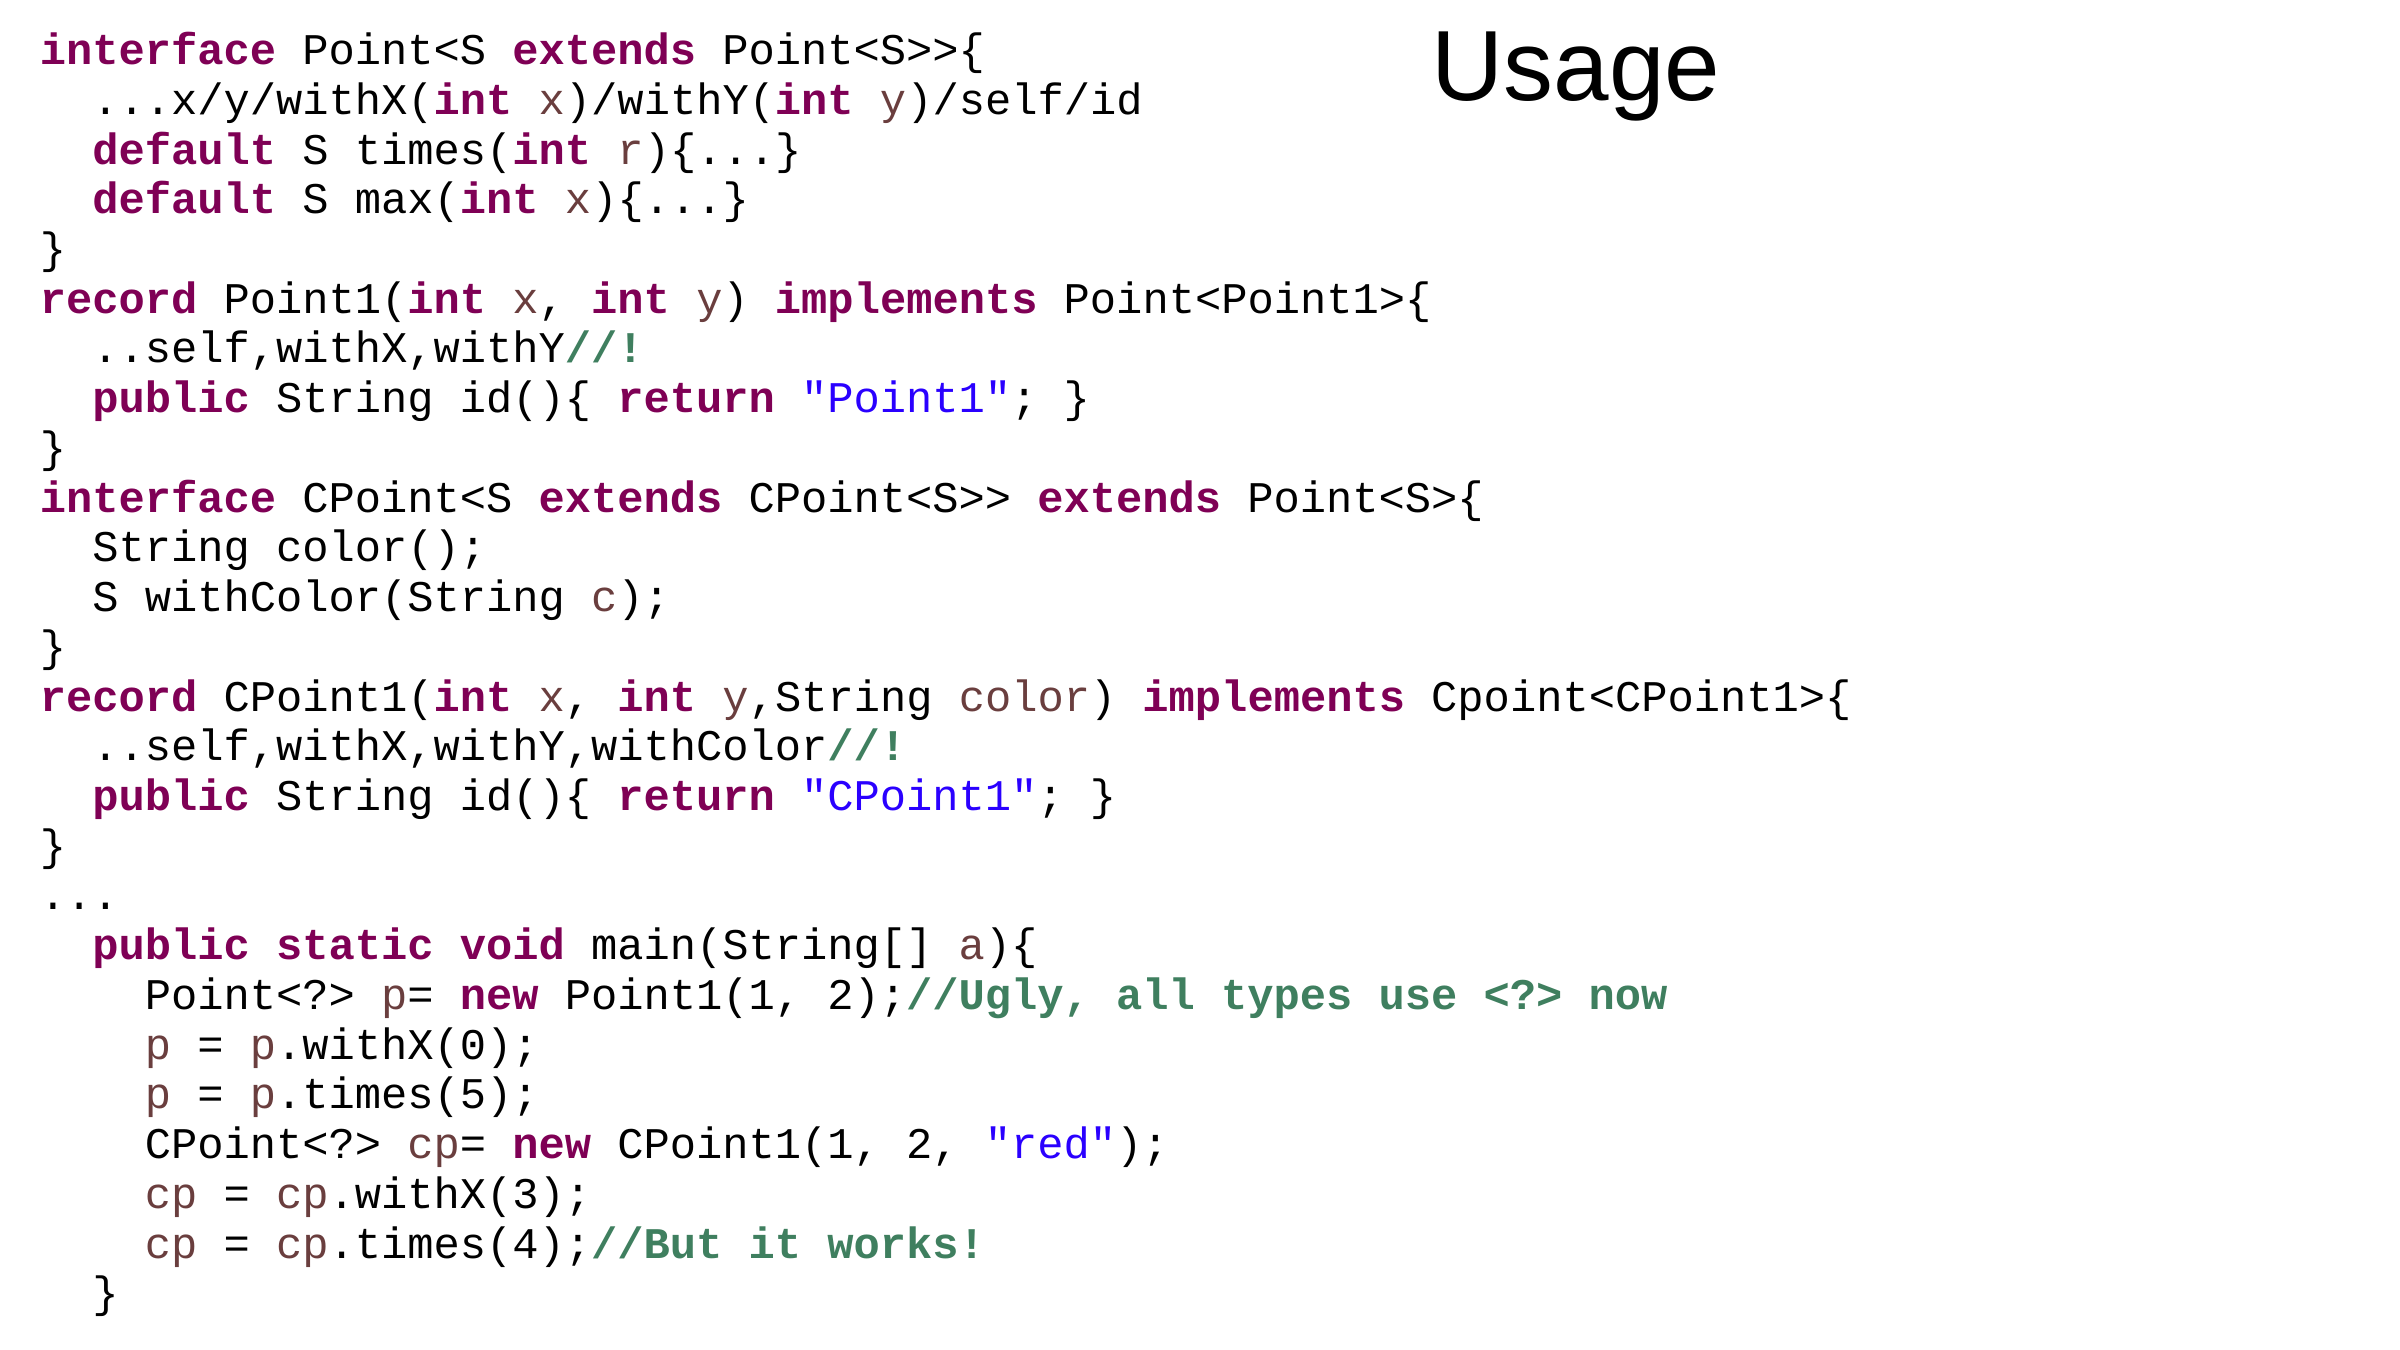

# Usage
interface Point<S extends Point<S>>{
 ...x/y/withX(int x)/withY(int y)/self/id
 default S times(int r){...}
 default S max(int x){...}
}
record Point1(int x, int y) implements Point<Point1>{
 ..self,withX,withY//!
 public String id(){ return "Point1"; }
}
interface CPoint<S extends CPoint<S>> extends Point<S>{
 String color();
 S withColor(String c);
}
record CPoint1(int x, int y,String color) implements Cpoint<CPoint1>{
 ..self,withX,withY,withColor//!
 public String id(){ return "CPoint1"; }
}
...
 public static void main(String[] a){
 Point<?> p= new Point1(1, 2);//Ugly, all types use <?> now
 p = p.withX(0);
 p = p.times(5);
 CPoint<?> cp= new CPoint1(1, 2, "red");
 cp = cp.withX(3);
 cp = cp.times(4);//But it works!
 }